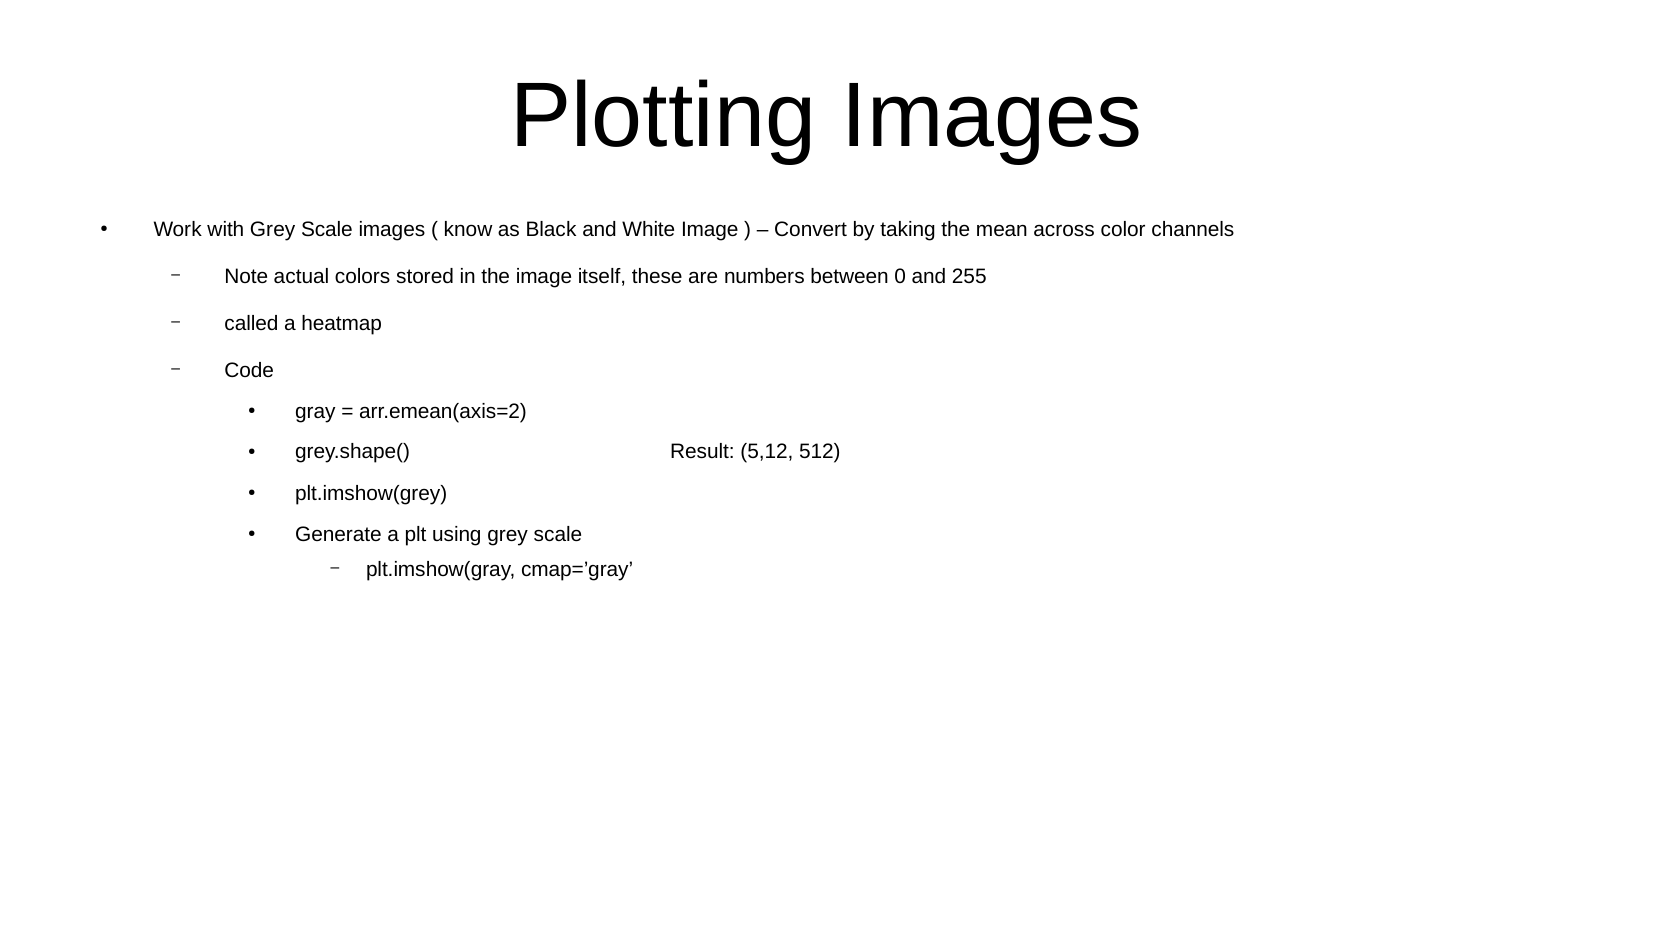

# Plotting Images
Work with Grey Scale images ( know as Black and White Image ) – Convert by taking the mean across color channels
Note actual colors stored in the image itself, these are numbers between 0 and 255
called a heatmap
Code
gray = arr.emean(axis=2)
grey.shape() 				Result: (5,12, 512)
plt.imshow(grey)
Generate a plt using grey scale
plt.imshow(gray, cmap=’gray’